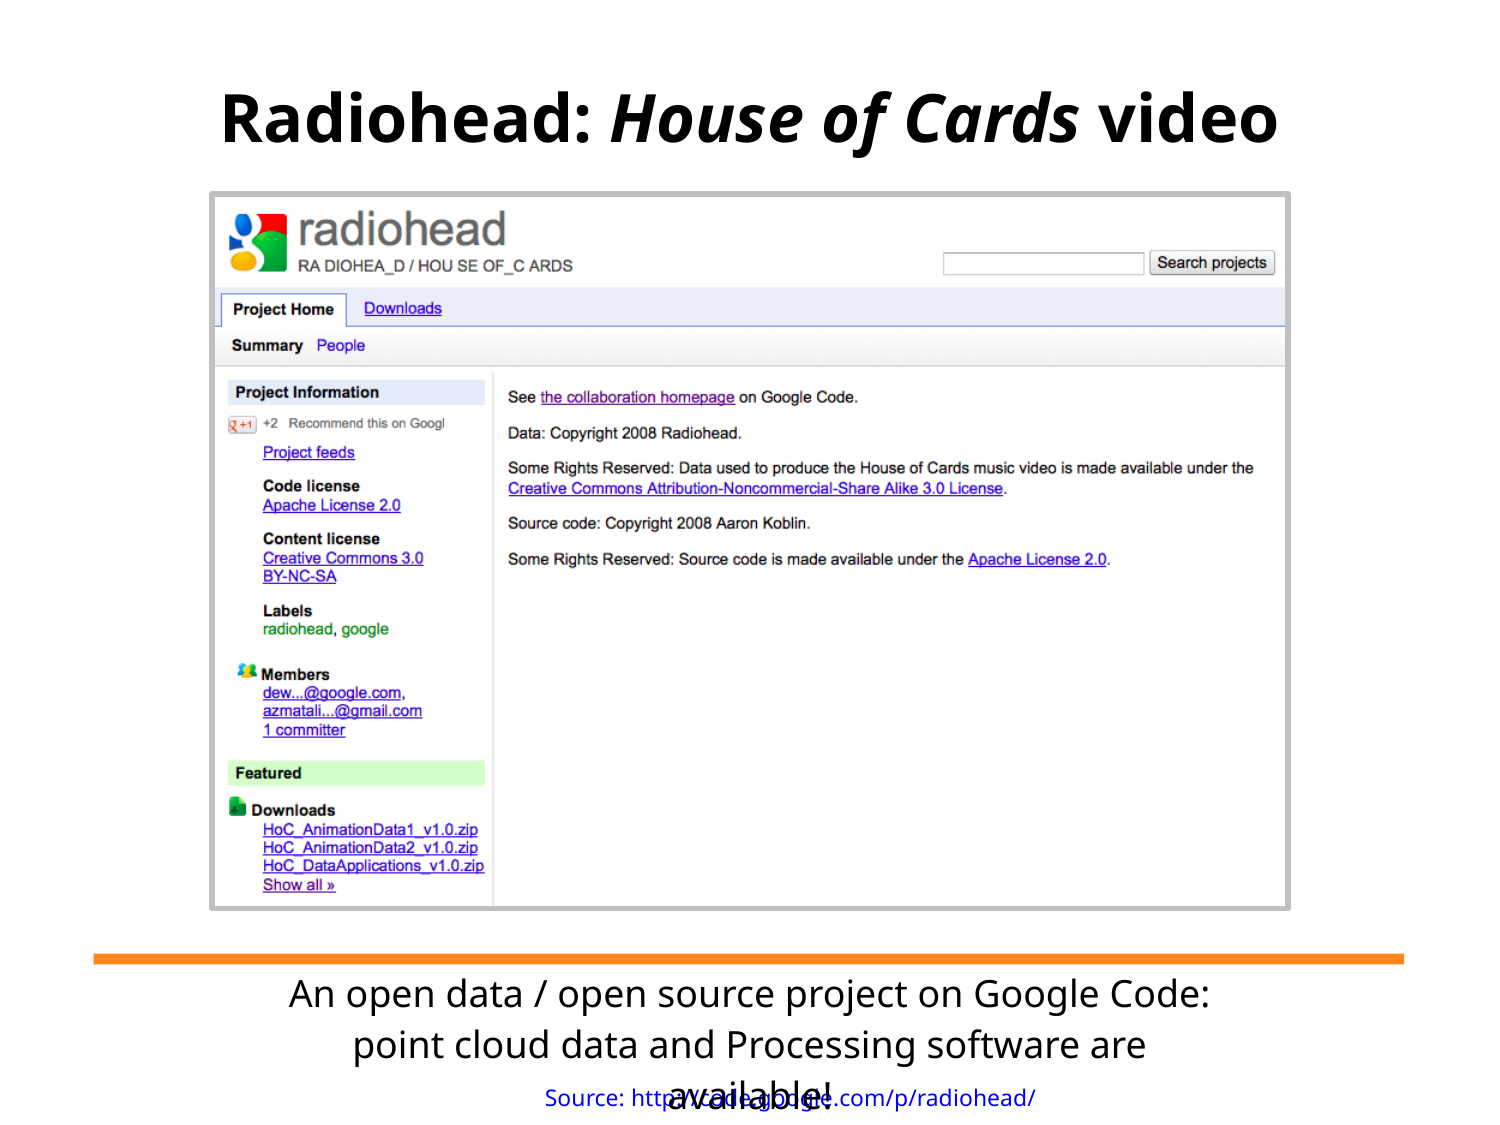

# Radiohead: House of Cards video
An open data / open source project on Google Code: point cloud data and Processing software are available!
Source: http://code.google.com/p/radiohead/